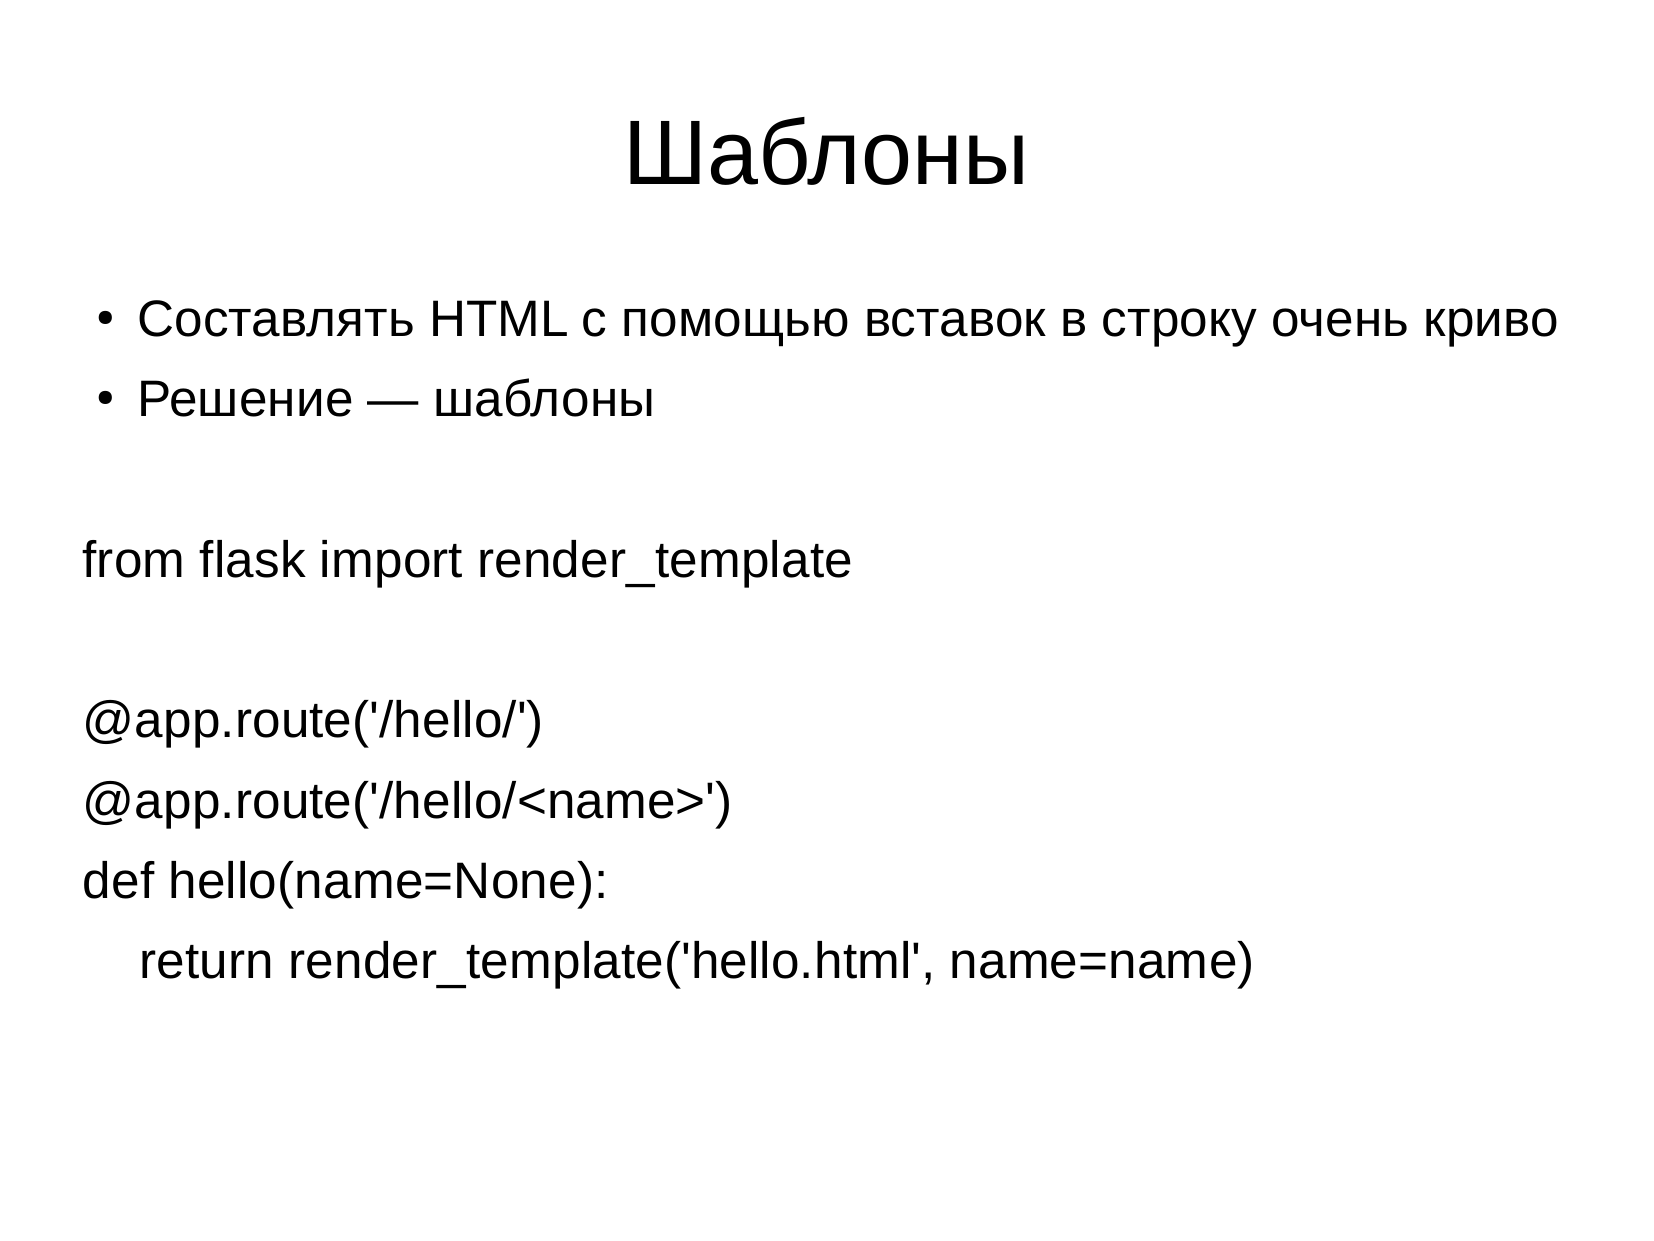

# Шаблоны
Составлять HTML с помощью вставок в строку очень криво
Решение — шаблоны
from flask import render_template
@app.route('/hello/')
@app.route('/hello/<name>')
def hello(name=None):
 return render_template('hello.html', name=name)